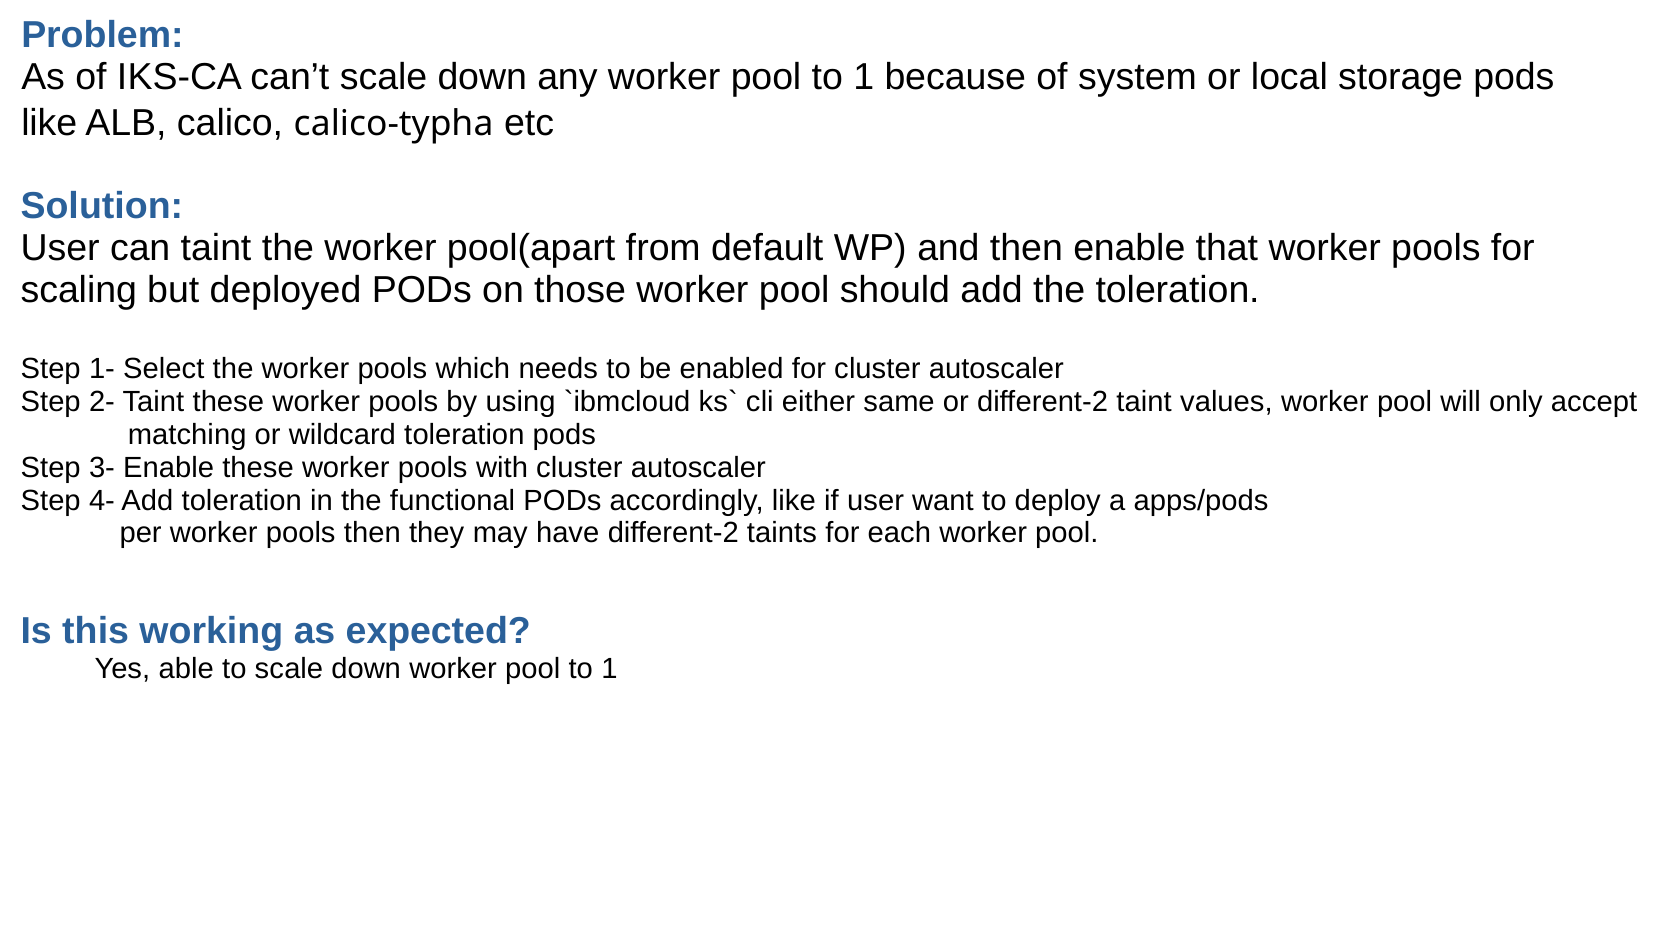

Problem:
As of IKS-CA can’t scale down any worker pool to 1 because of system or local storage pods
like ALB, calico, calico-typha etc
Solution:
User can taint the worker pool(apart from default WP) and then enable that worker pools for
scaling but deployed PODs on those worker pool should add the toleration.
Step 1- Select the worker pools which needs to be enabled for cluster autoscaler
Step 2- Taint these worker pools by using `ibmcloud ks` cli either same or different-2 taint values, worker pool will only accept
 matching or wildcard toleration pods
Step 3- Enable these worker pools with cluster autoscaler
Step 4- Add toleration in the functional PODs accordingly, like if user want to deploy a apps/pods
 per worker pools then they may have different-2 taints for each worker pool.
Is this working as expected?
	Yes, able to scale down worker pool to 1